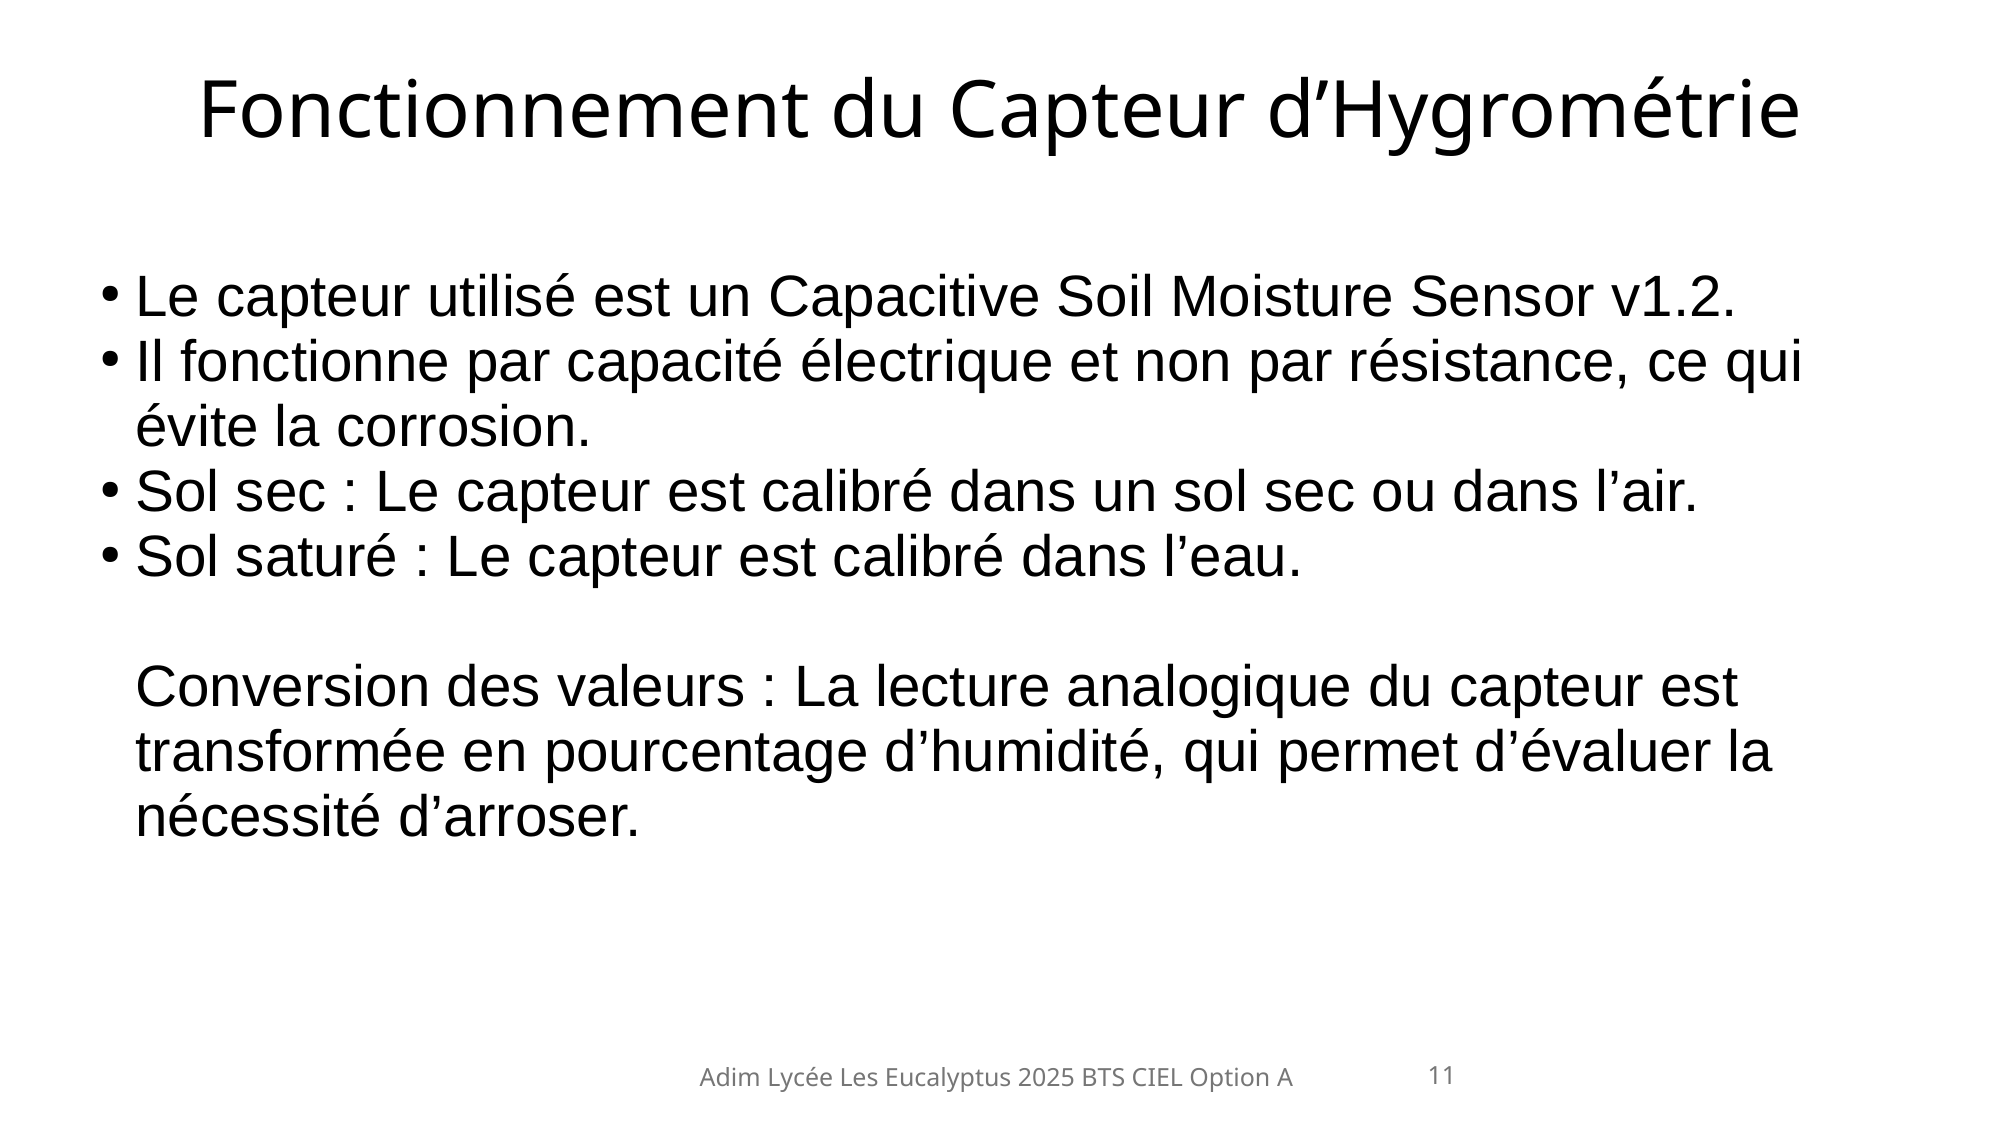

Fonctionnement du Capteur d’Hygrométrie
# Le capteur utilisé est un Capacitive Soil Moisture Sensor v1.2.
Il fonctionne par capacité électrique et non par résistance, ce qui évite la corrosion.
Sol sec : Le capteur est calibré dans un sol sec ou dans l’air.
Sol saturé : Le capteur est calibré dans l’eau.
Conversion des valeurs : La lecture analogique du capteur est transformée en pourcentage d’humidité, qui permet d’évaluer la nécessité d’arroser.
Adim Lycée Les Eucalyptus 2025 BTS CIEL Option A